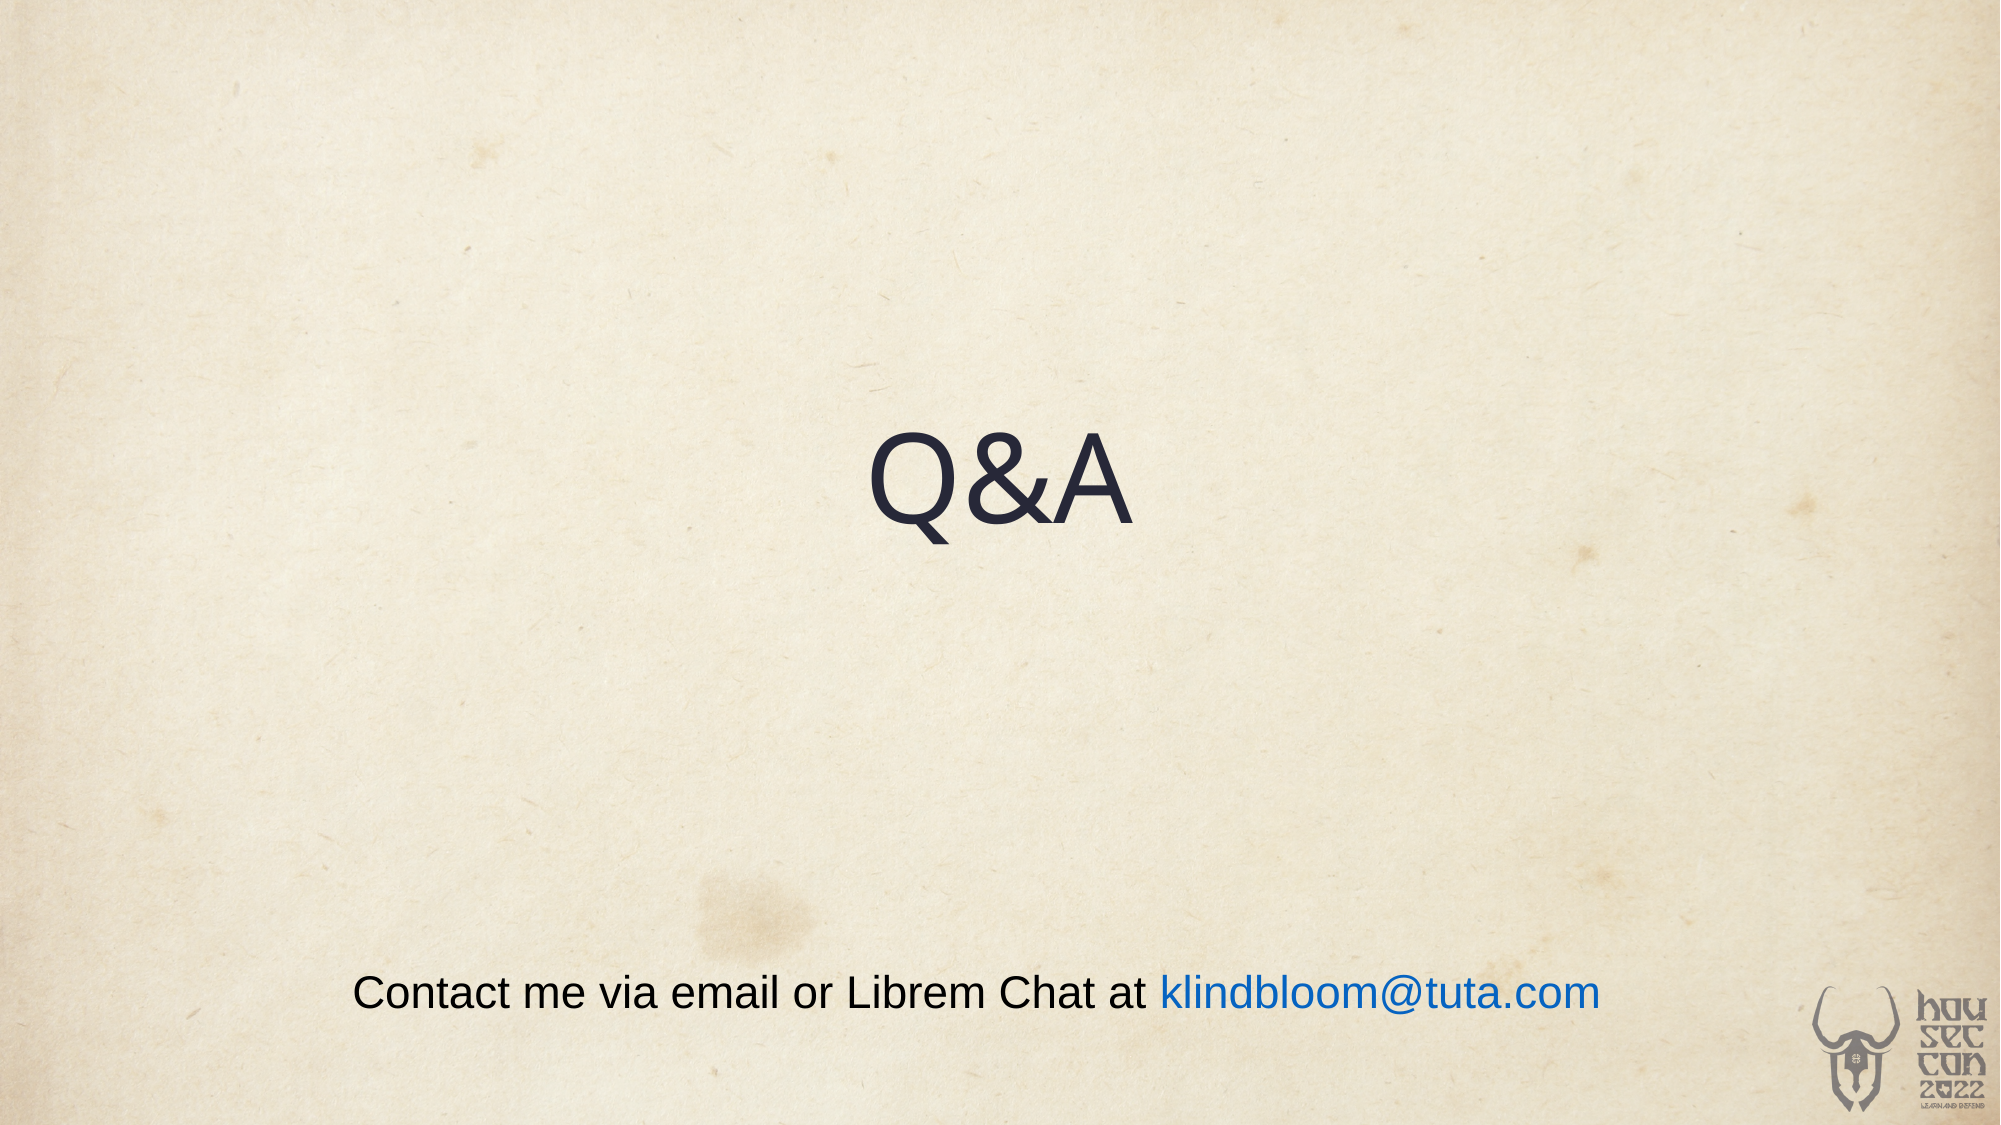

Q&A
Contact me via email or Librem Chat at klindbloom@tuta.com